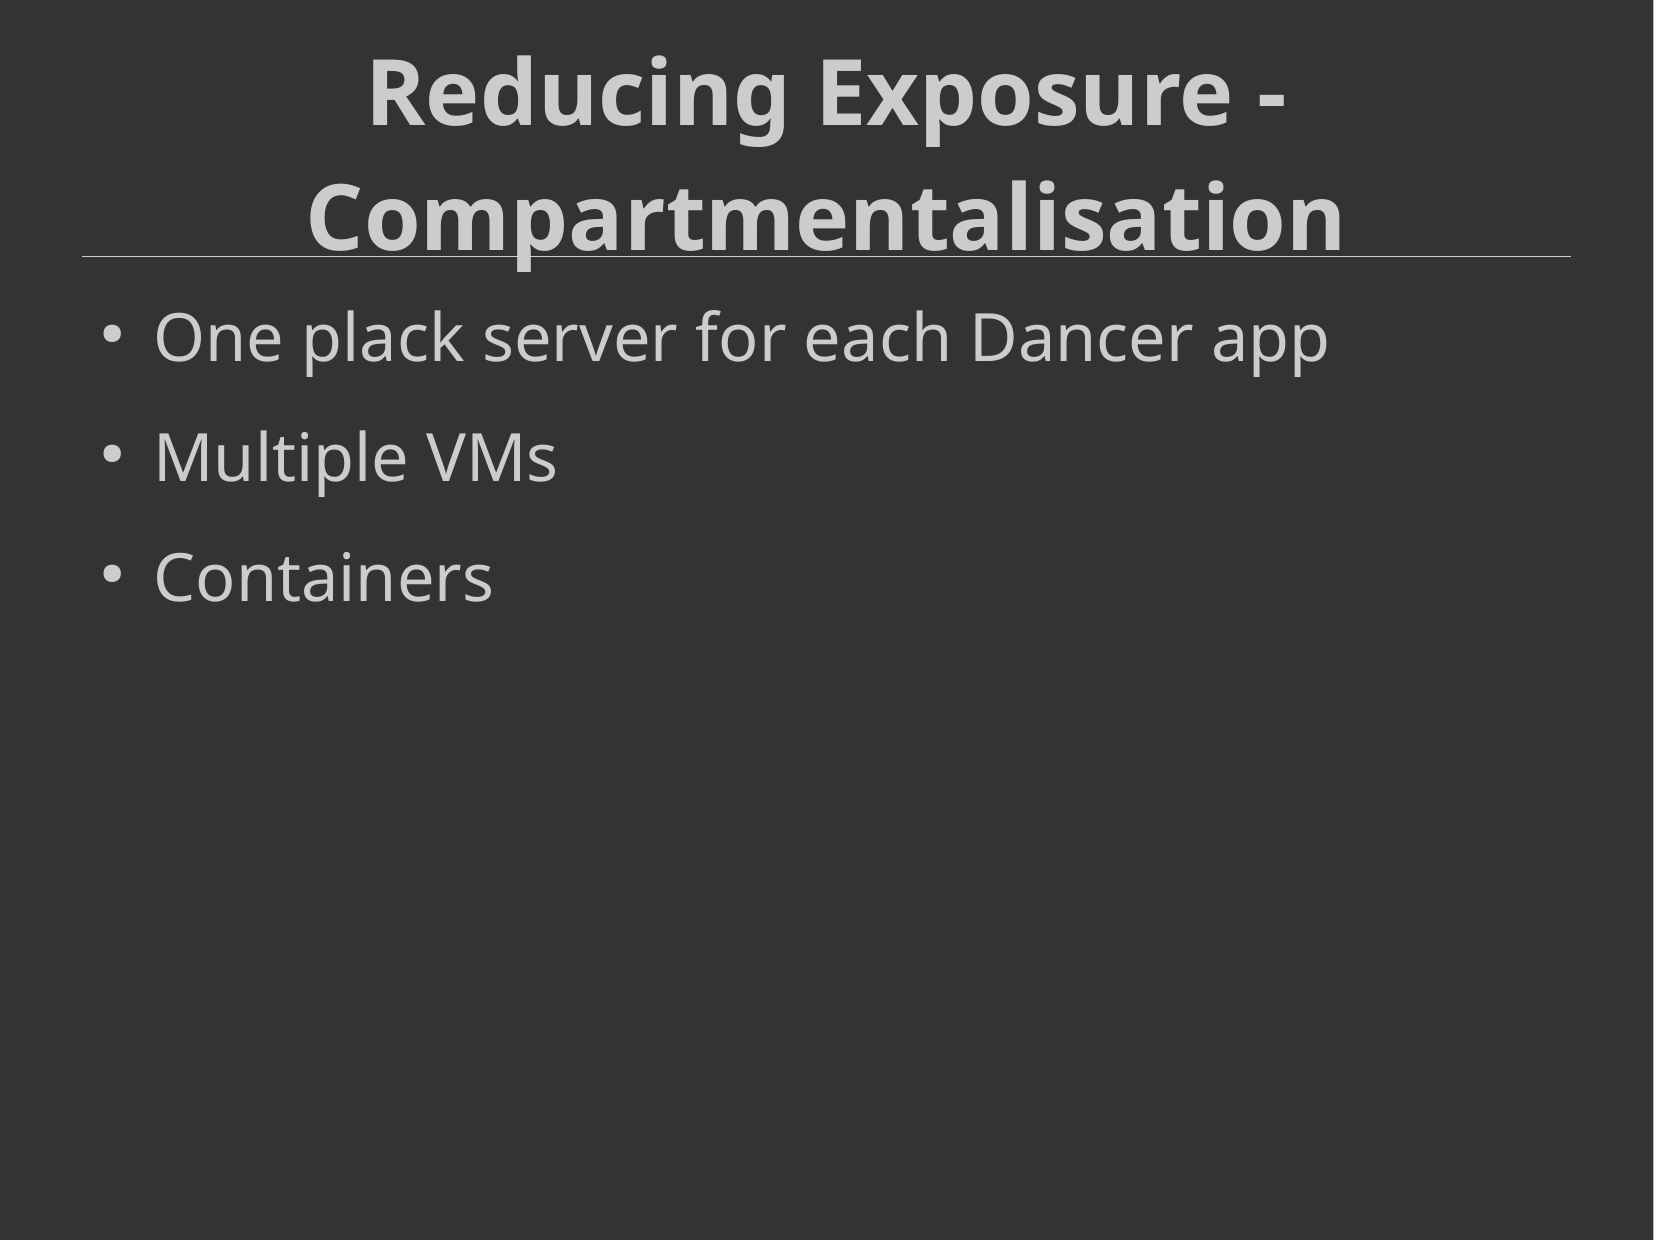

# Reducing Exposure - Compartmentalisation
One plack server for each Dancer app
Multiple VMs
Containers